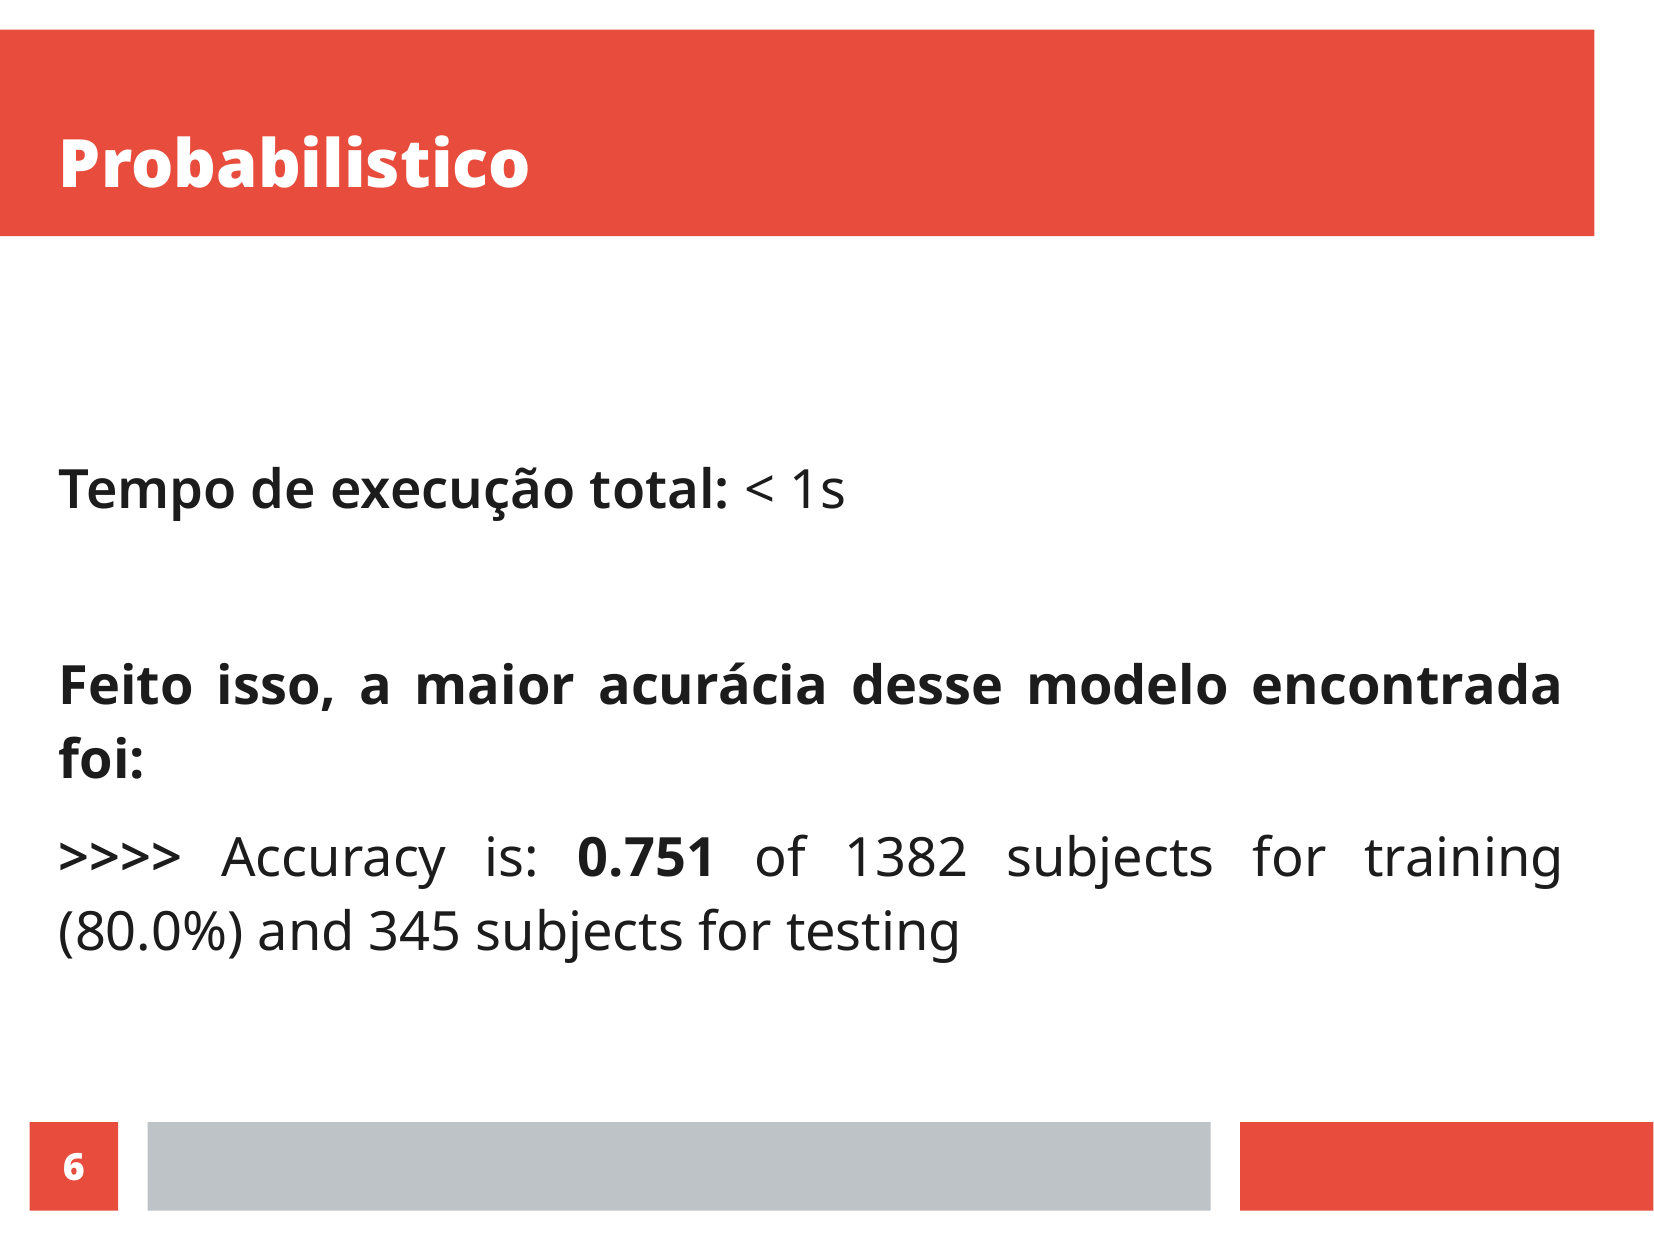

# Probabilistico
Tempo de execução total: < 1s
Feito isso, a maior acurácia desse modelo encontrada foi:
>>>> Accuracy is: 0.751 of 1382 subjects for training (80.0%) and 345 subjects for testing
6